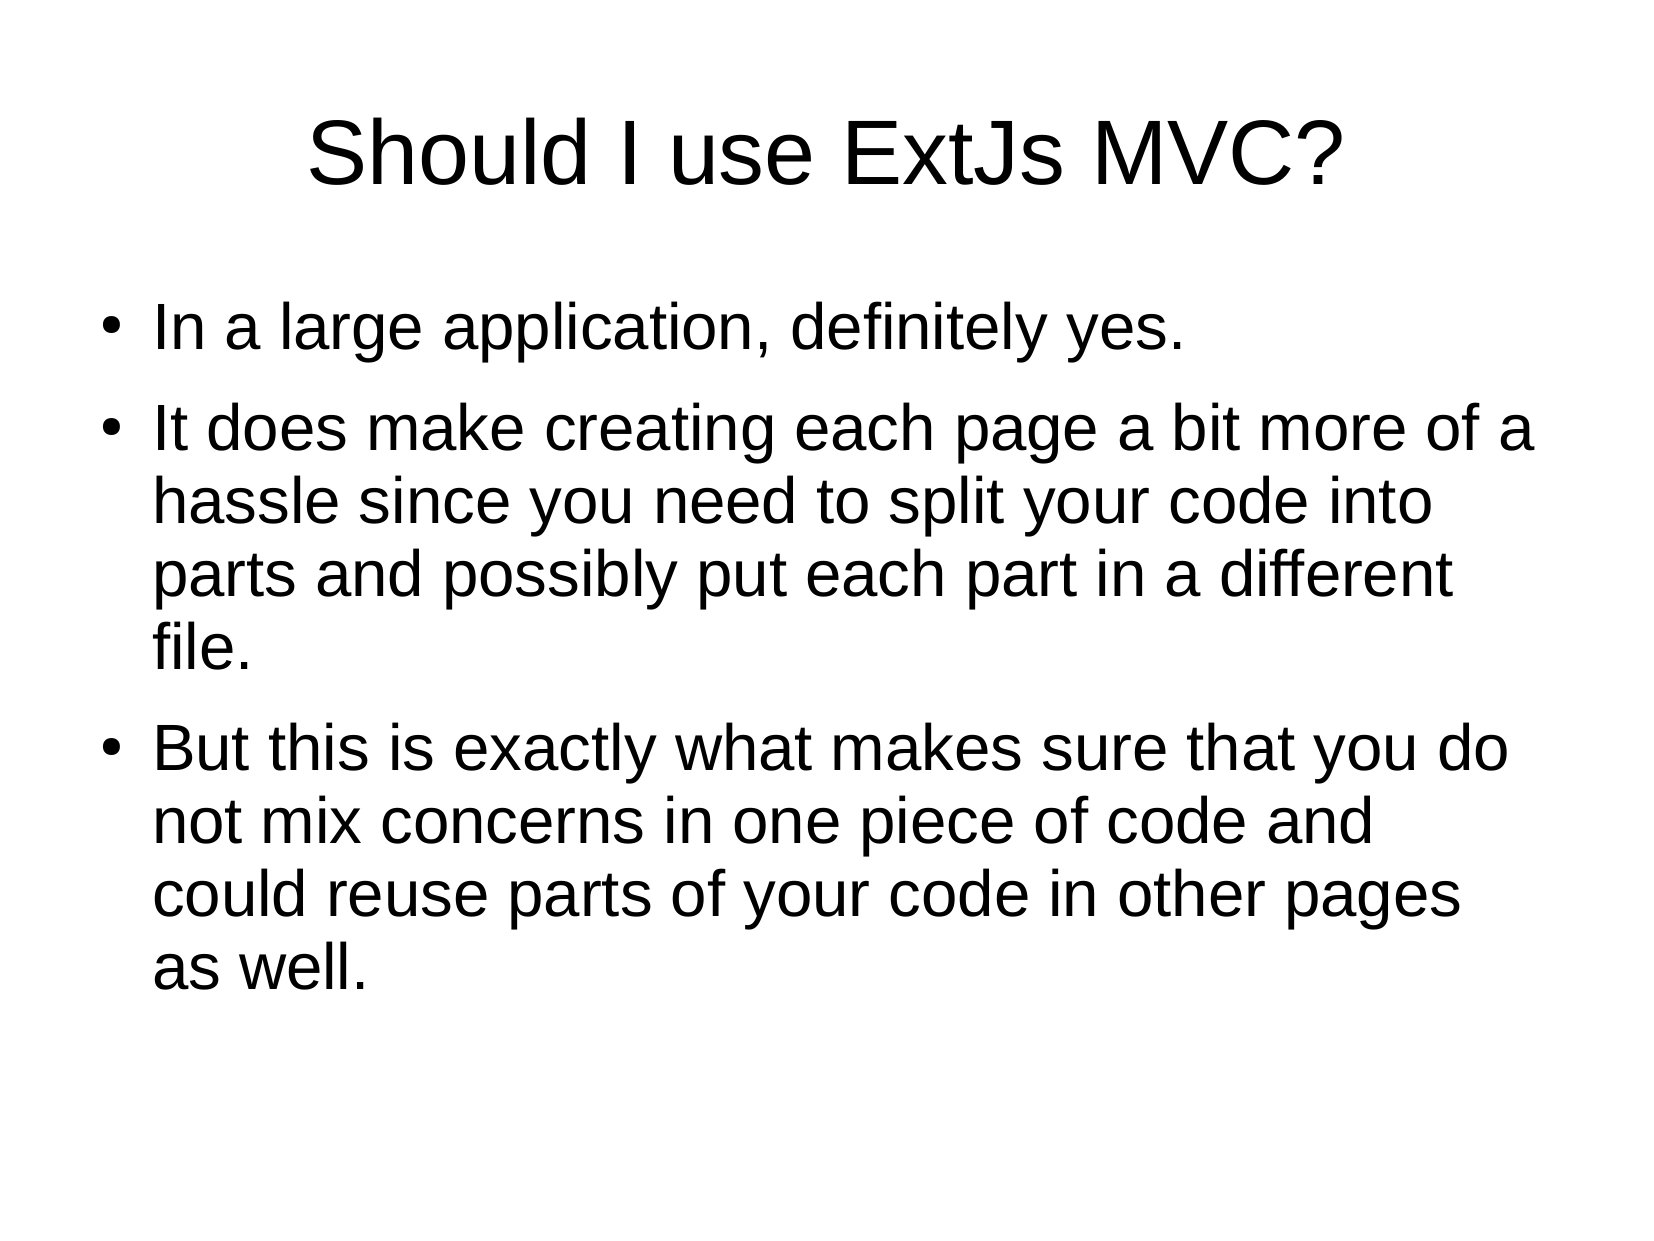

# Should I use ExtJs MVC?
In a large application, definitely yes.
It does make creating each page a bit more of a hassle since you need to split your code into parts and possibly put each part in a different file.
But this is exactly what makes sure that you do not mix concerns in one piece of code and could reuse parts of your code in other pages as well.